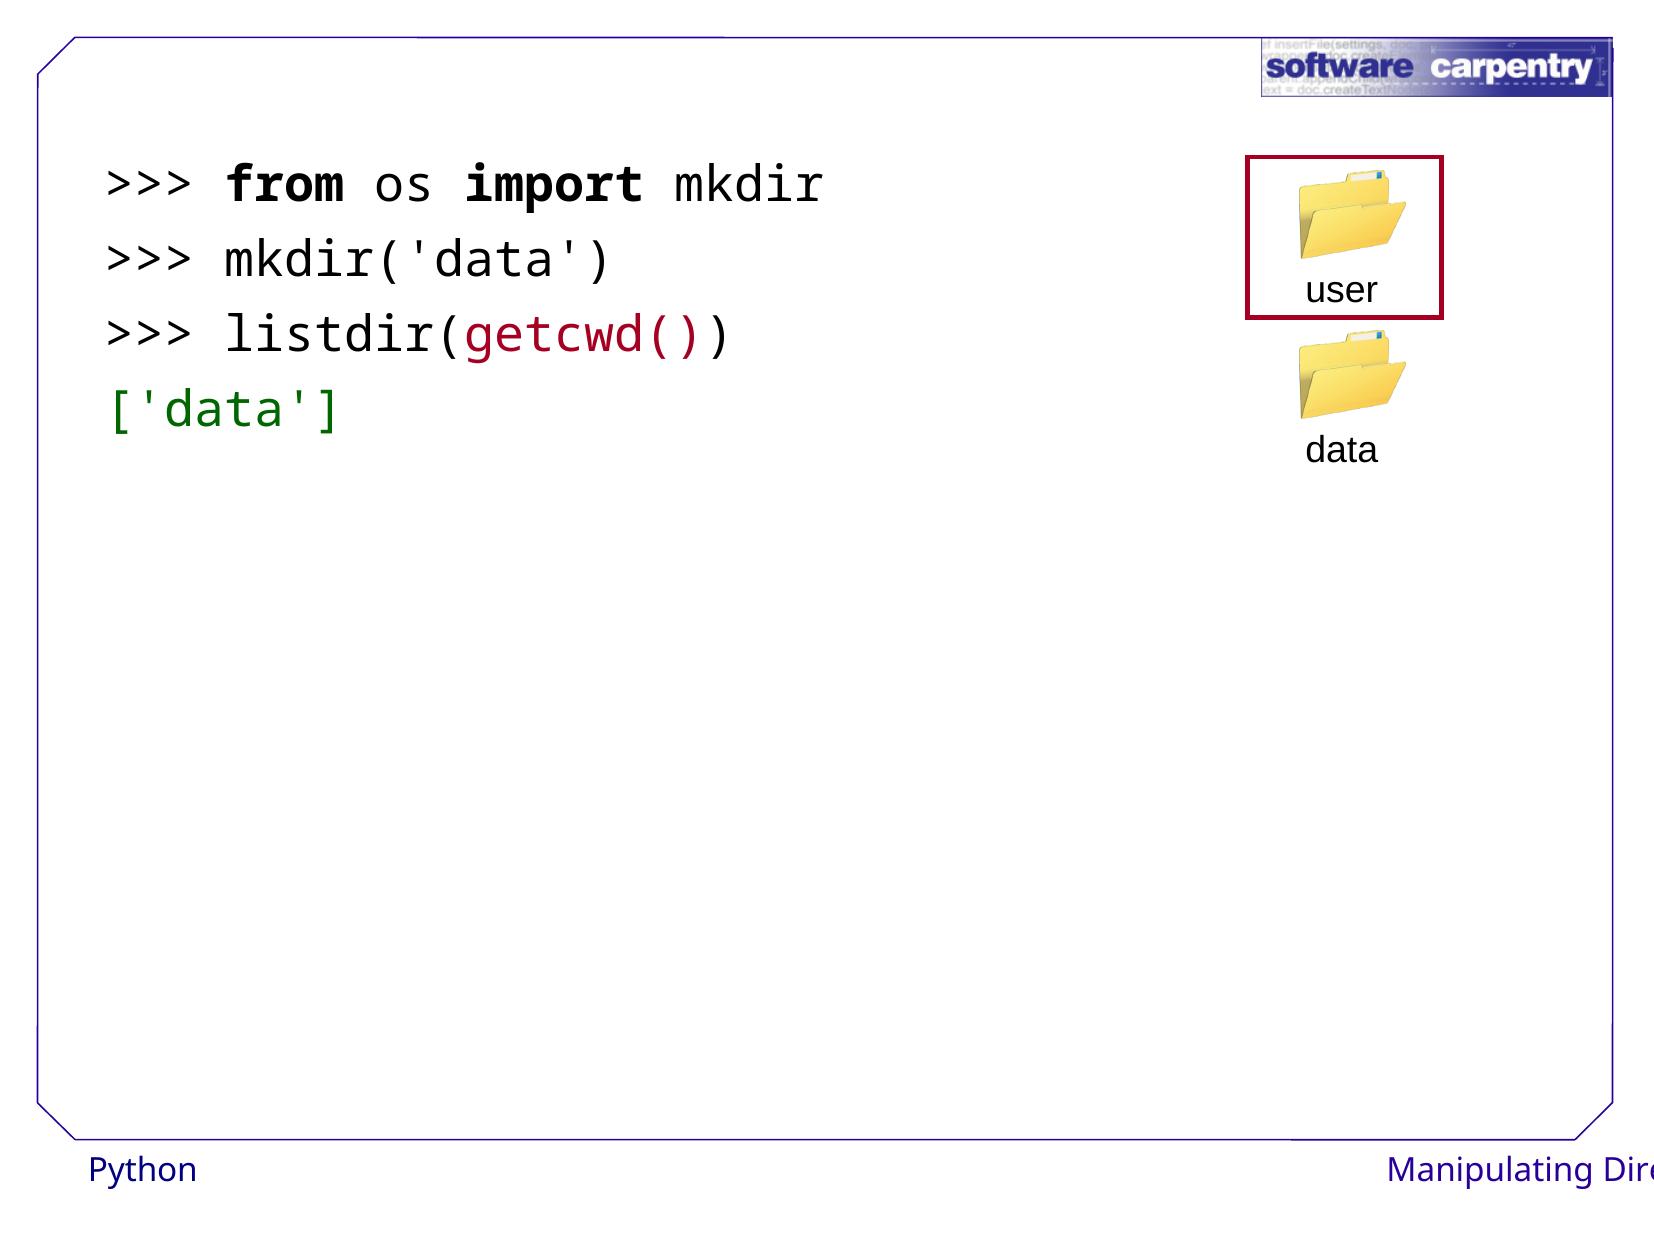

>>> from os import mkdir
>>> mkdir('data')
>>> listdir(getcwd())
['data']
user
data